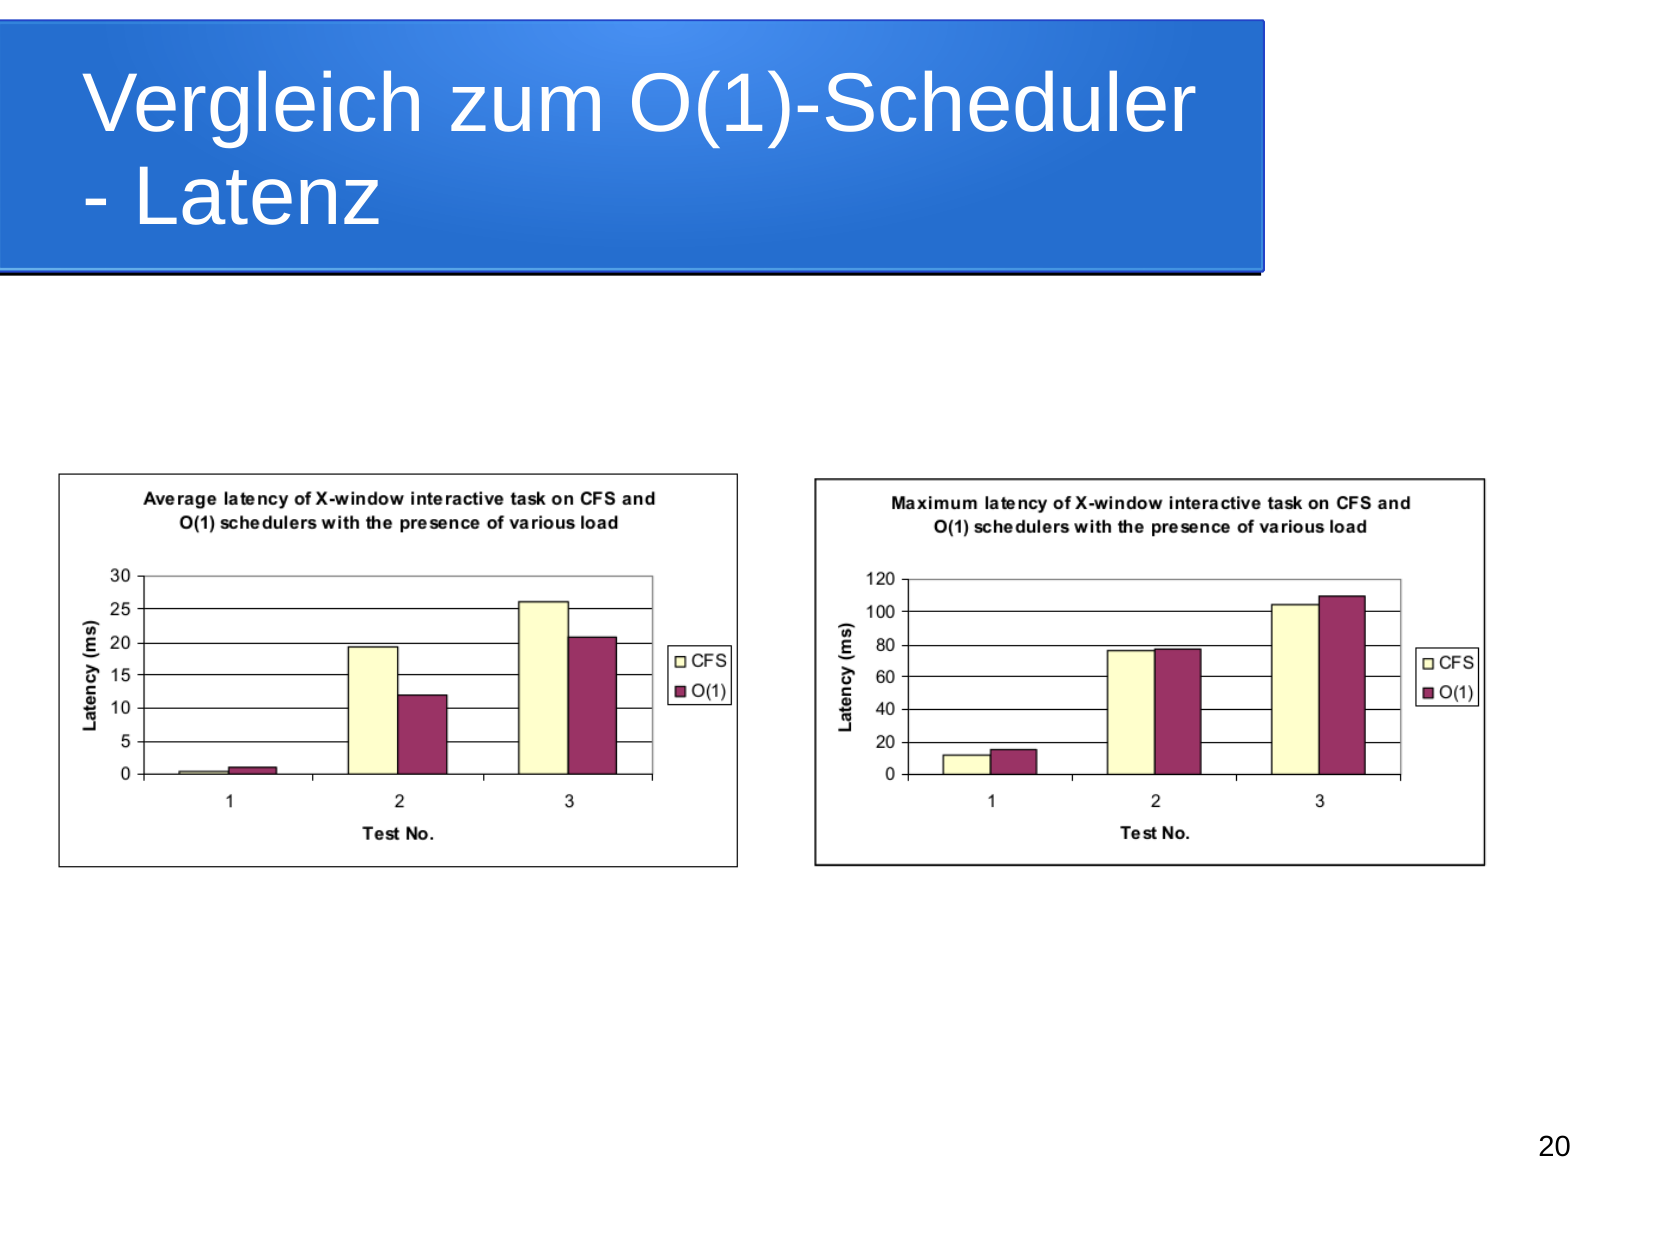

# Vergleich zum O(1)-Scheduler - Latenz
20